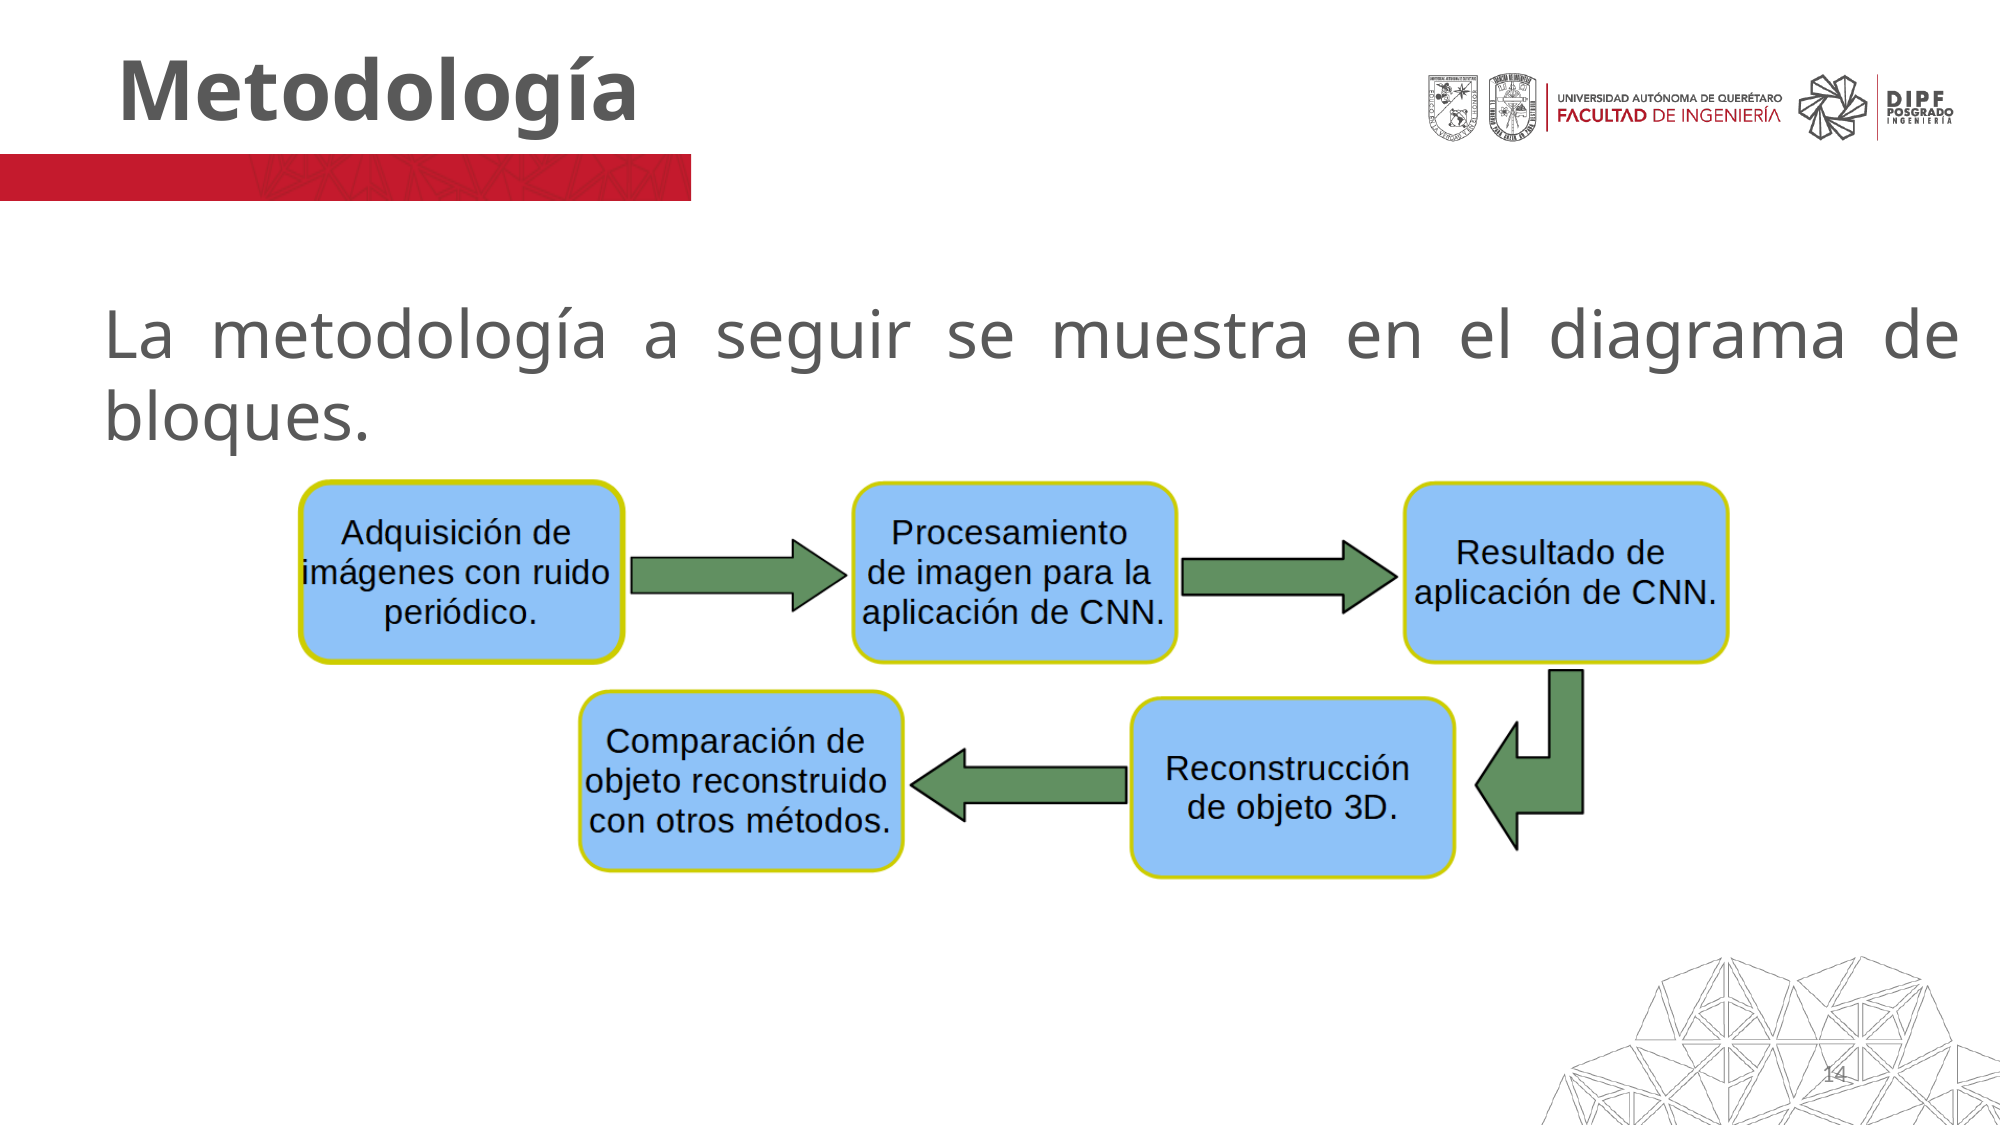

Metodología
La metodología a seguir se muestra en el diagrama de bloques.
14